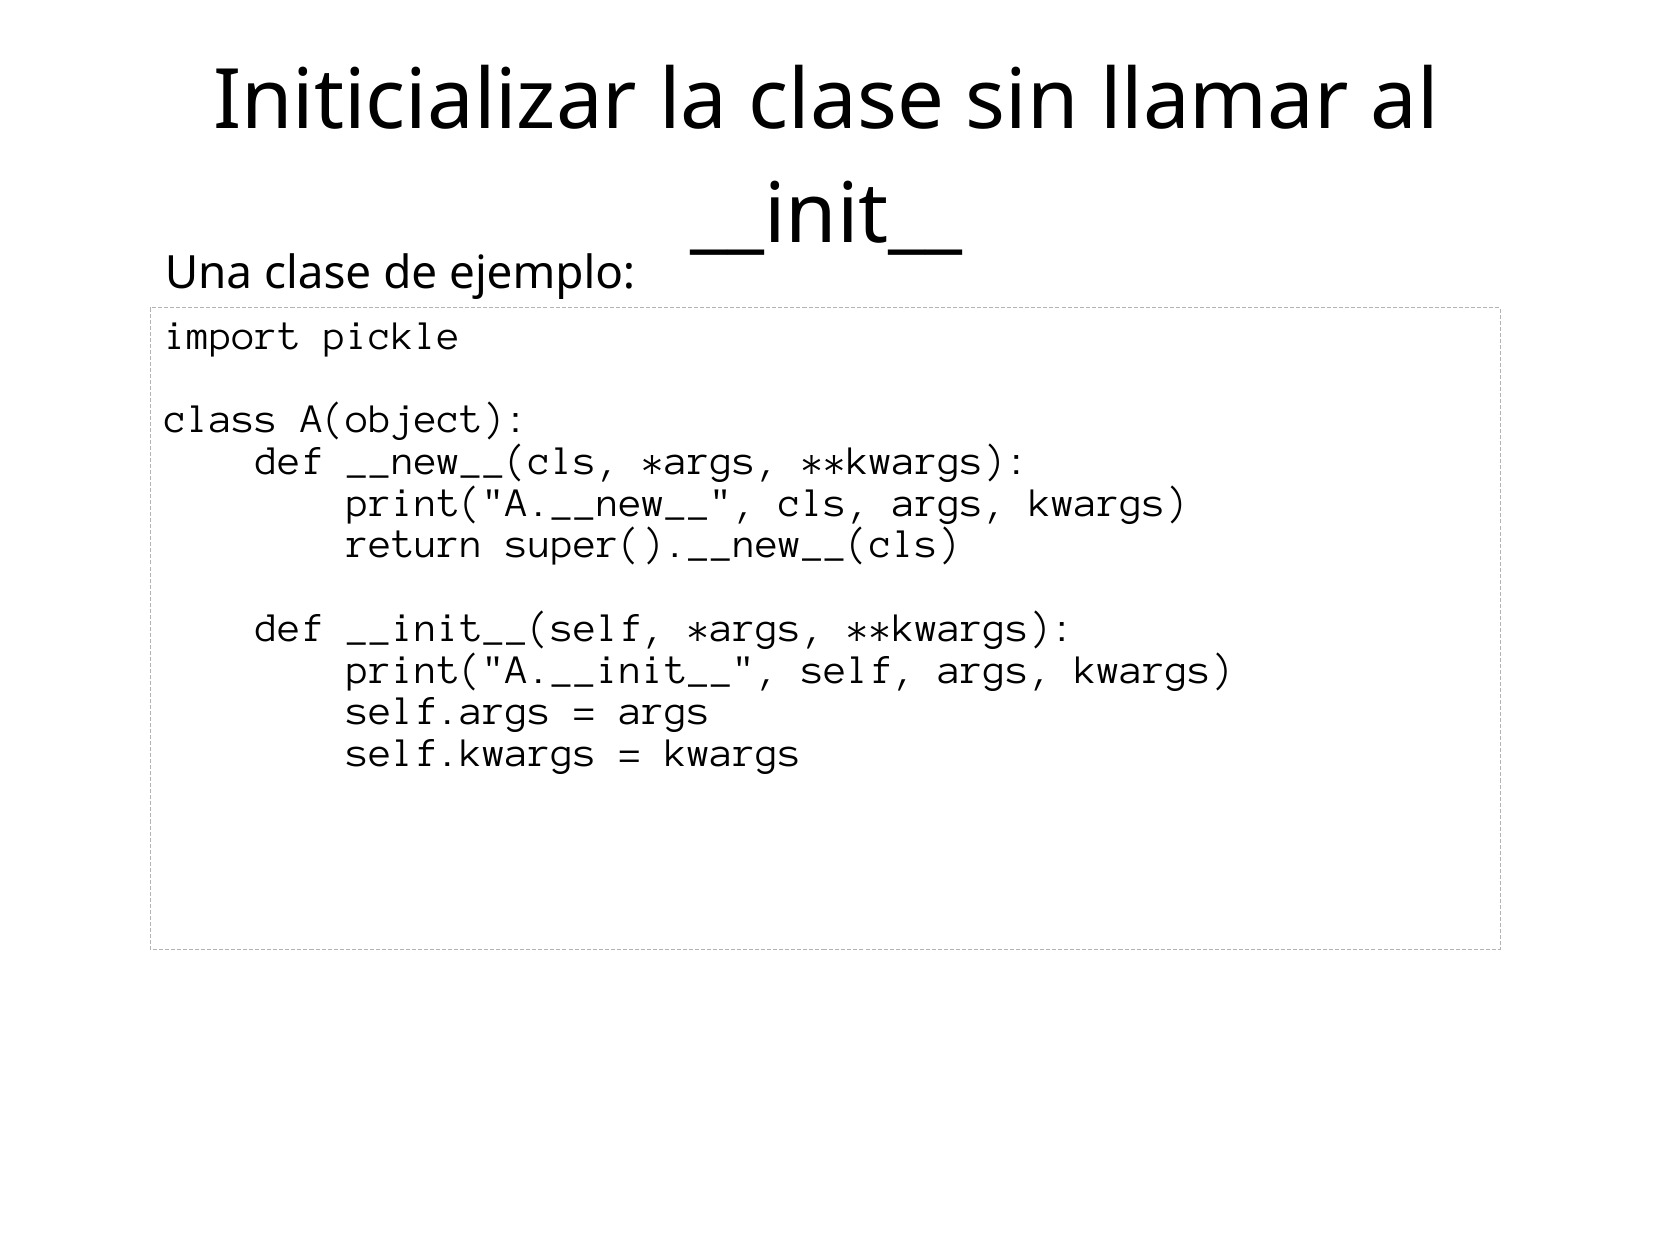

# Initicializar la clase sin llamar al __init__
Una clase de ejemplo:
import pickle
class A(object):
 def __new__(cls, *args, **kwargs):
 print("A.__new__", cls, args, kwargs)
 return super().__new__(cls)
 def __init__(self, *args, **kwargs):
 print("A.__init__", self, args, kwargs)
 self.args = args
 self.kwargs = kwargs